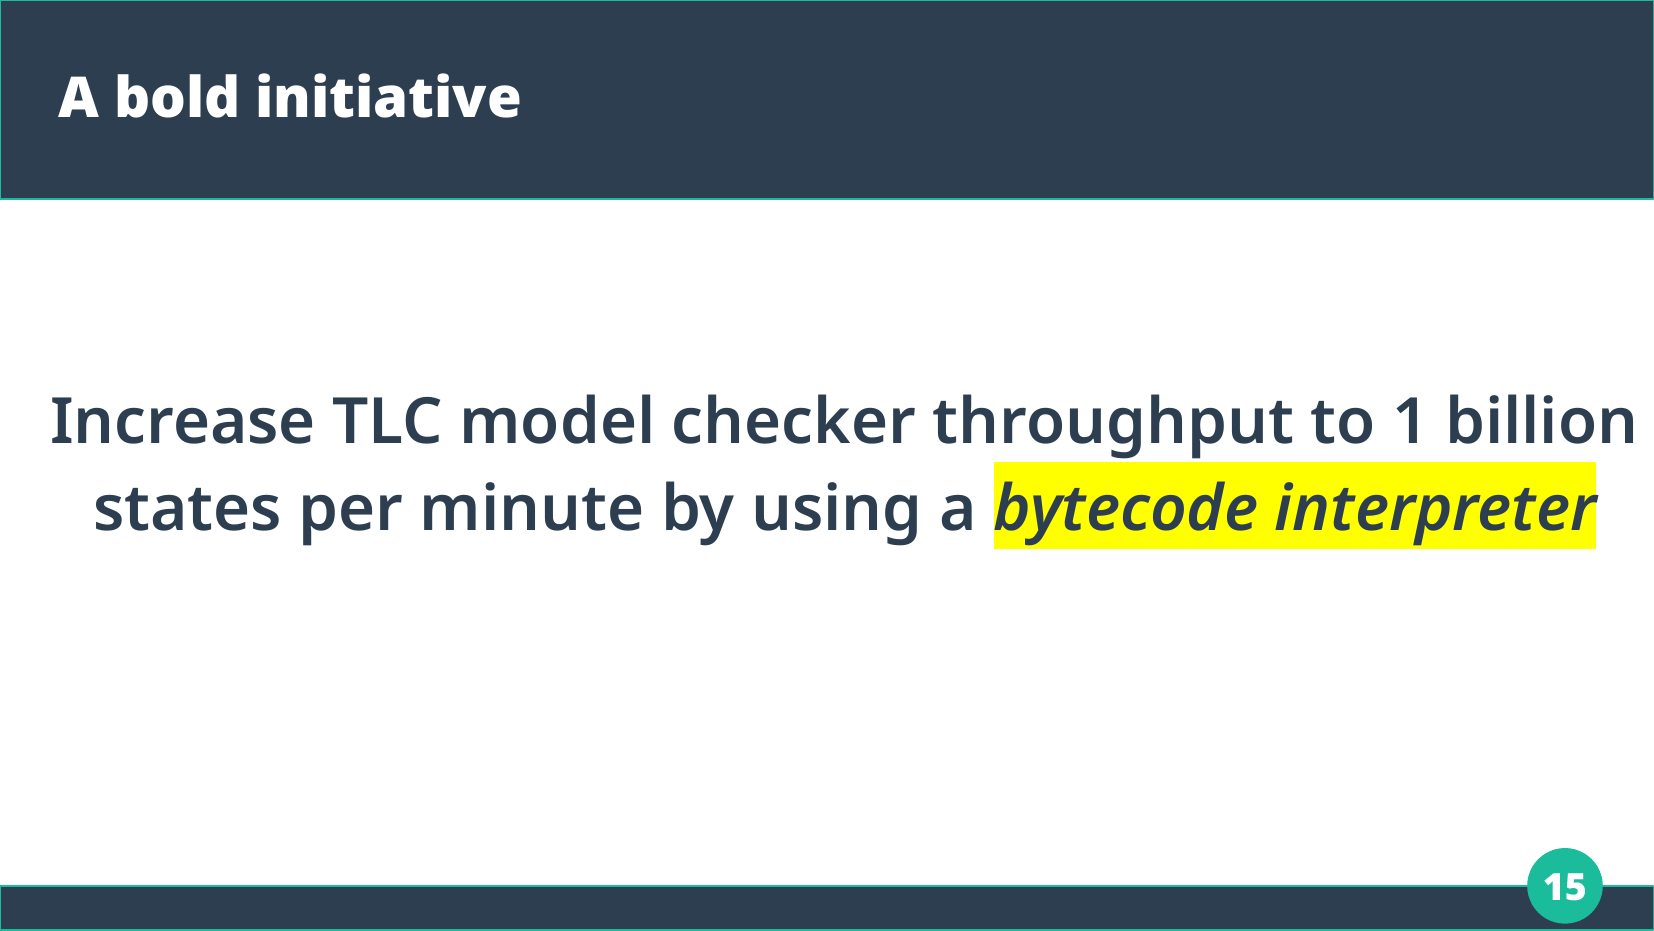

A bold initiative
# Increase TLC model checker throughput to 1 billion states per minute by using a bytecode interpreter
15